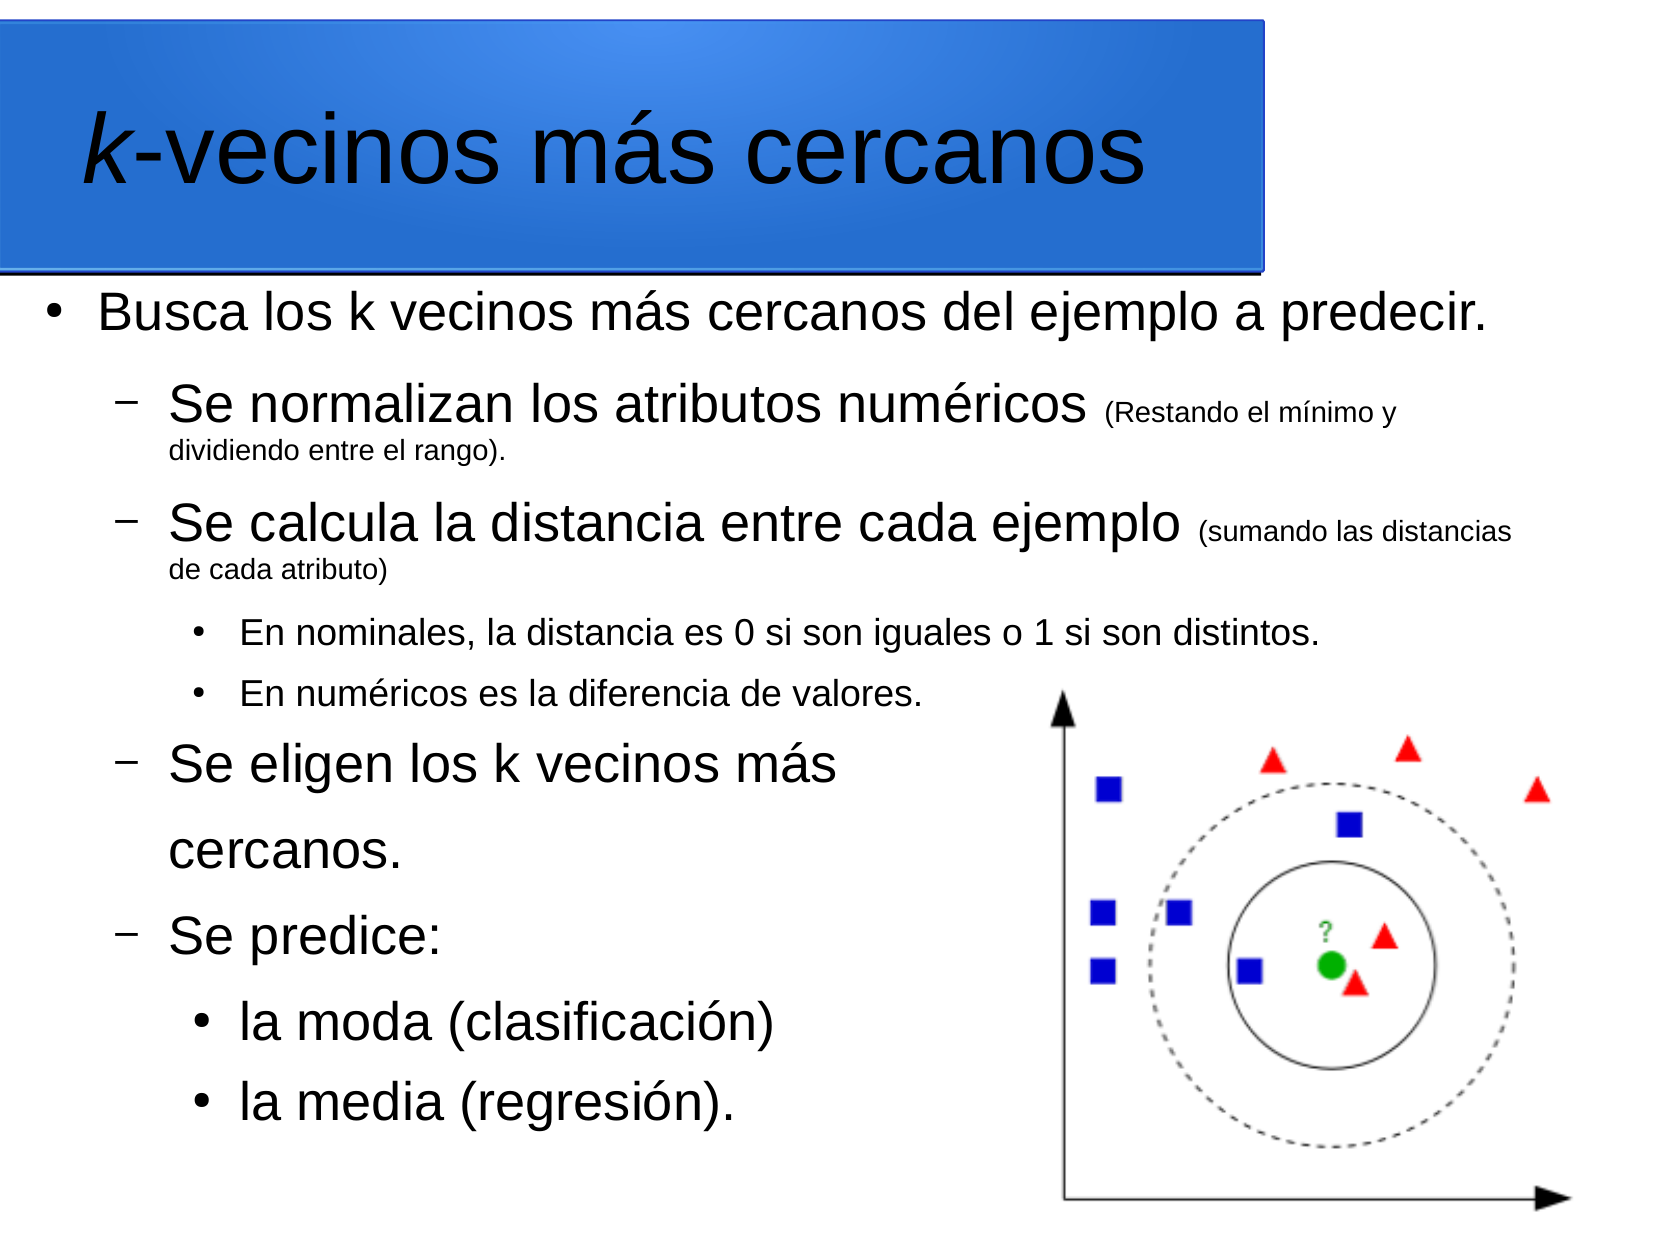

# k-vecinos más cercanos
Busca los k vecinos más cercanos del ejemplo a predecir.
Se normalizan los atributos numéricos (Restando el mínimo y dividiendo entre el rango).
Se calcula la distancia entre cada ejemplo (sumando las distancias de cada atributo)
En nominales, la distancia es 0 si son iguales o 1 si son distintos.
En numéricos es la diferencia de valores.
Se eligen los k vecinos más
cercanos.
Se predice:
la moda (clasificación)
la media (regresión).